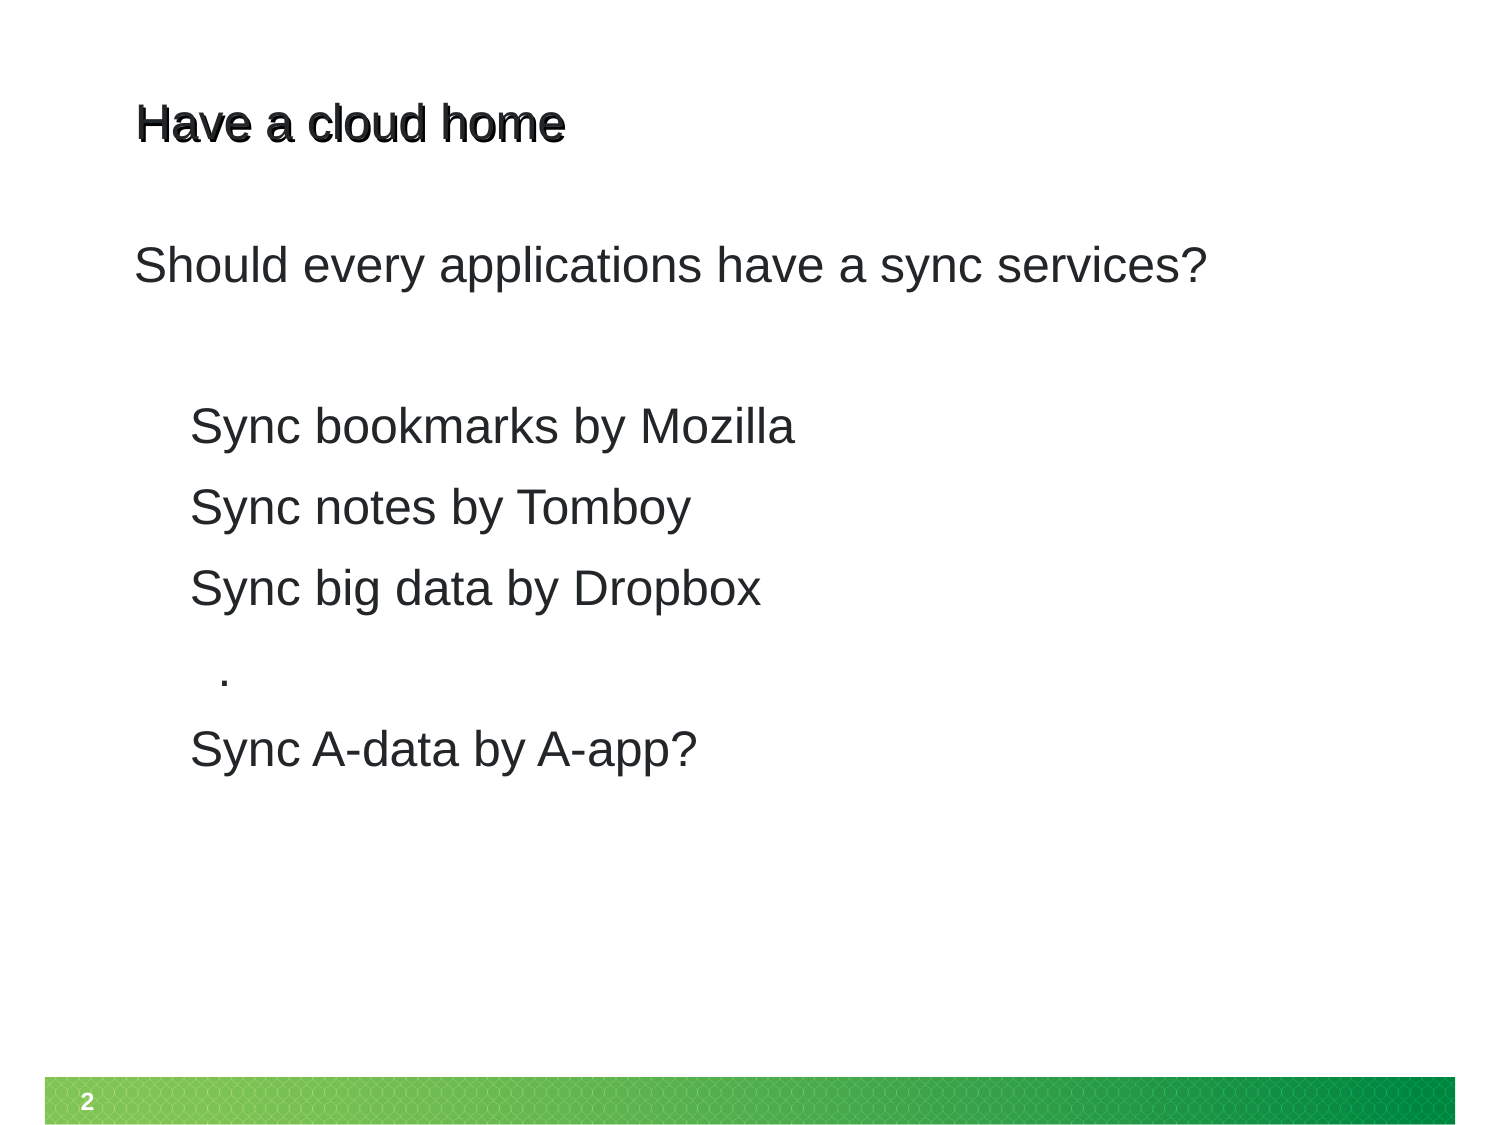

# Have a cloud home
Should every applications have a sync services?
 Sync bookmarks by Mozilla
 Sync notes by Tomboy
 Sync big data by Dropbox
 .
 Sync A-data by A-app?